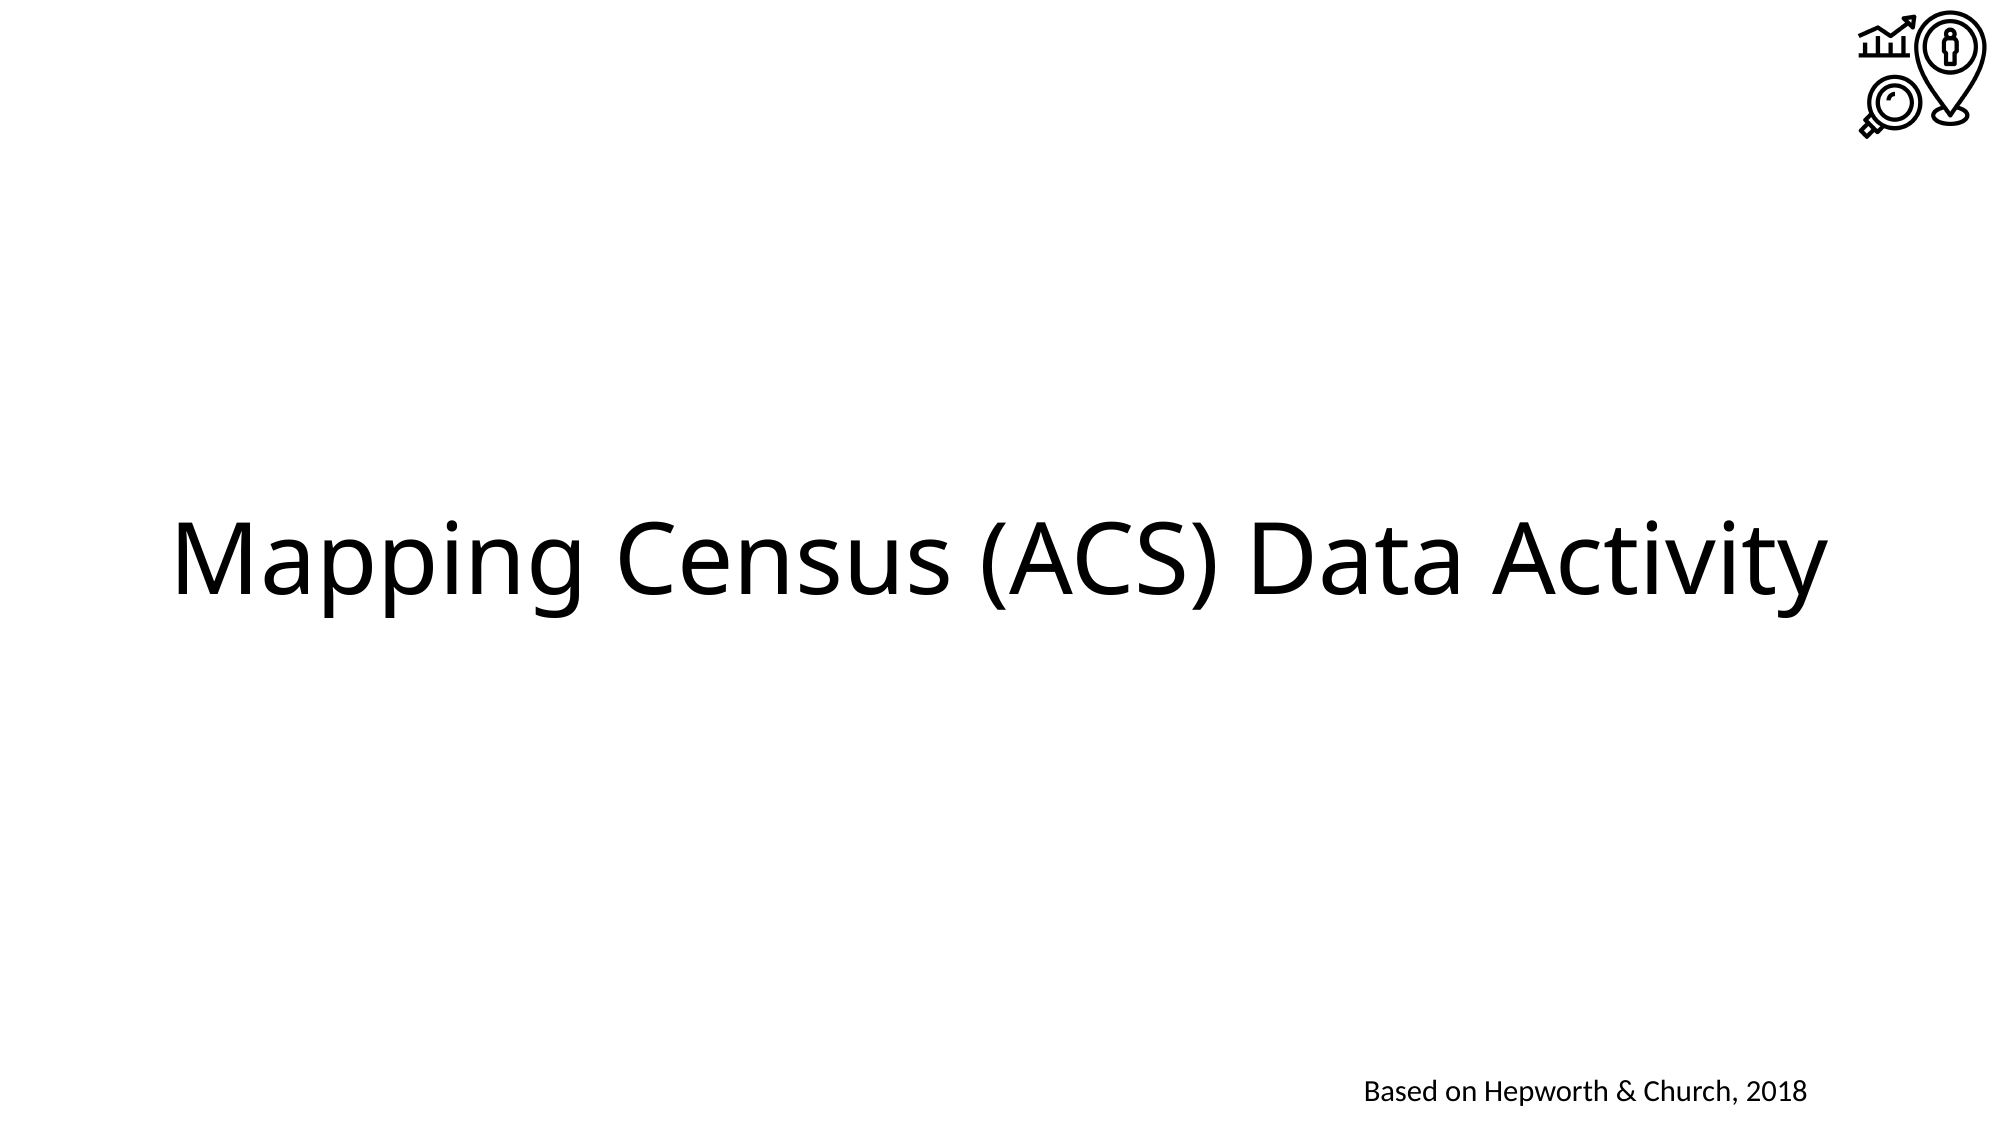

# Mapping Census (ACS) Data Activity
Based on Hepworth & Church, 2018